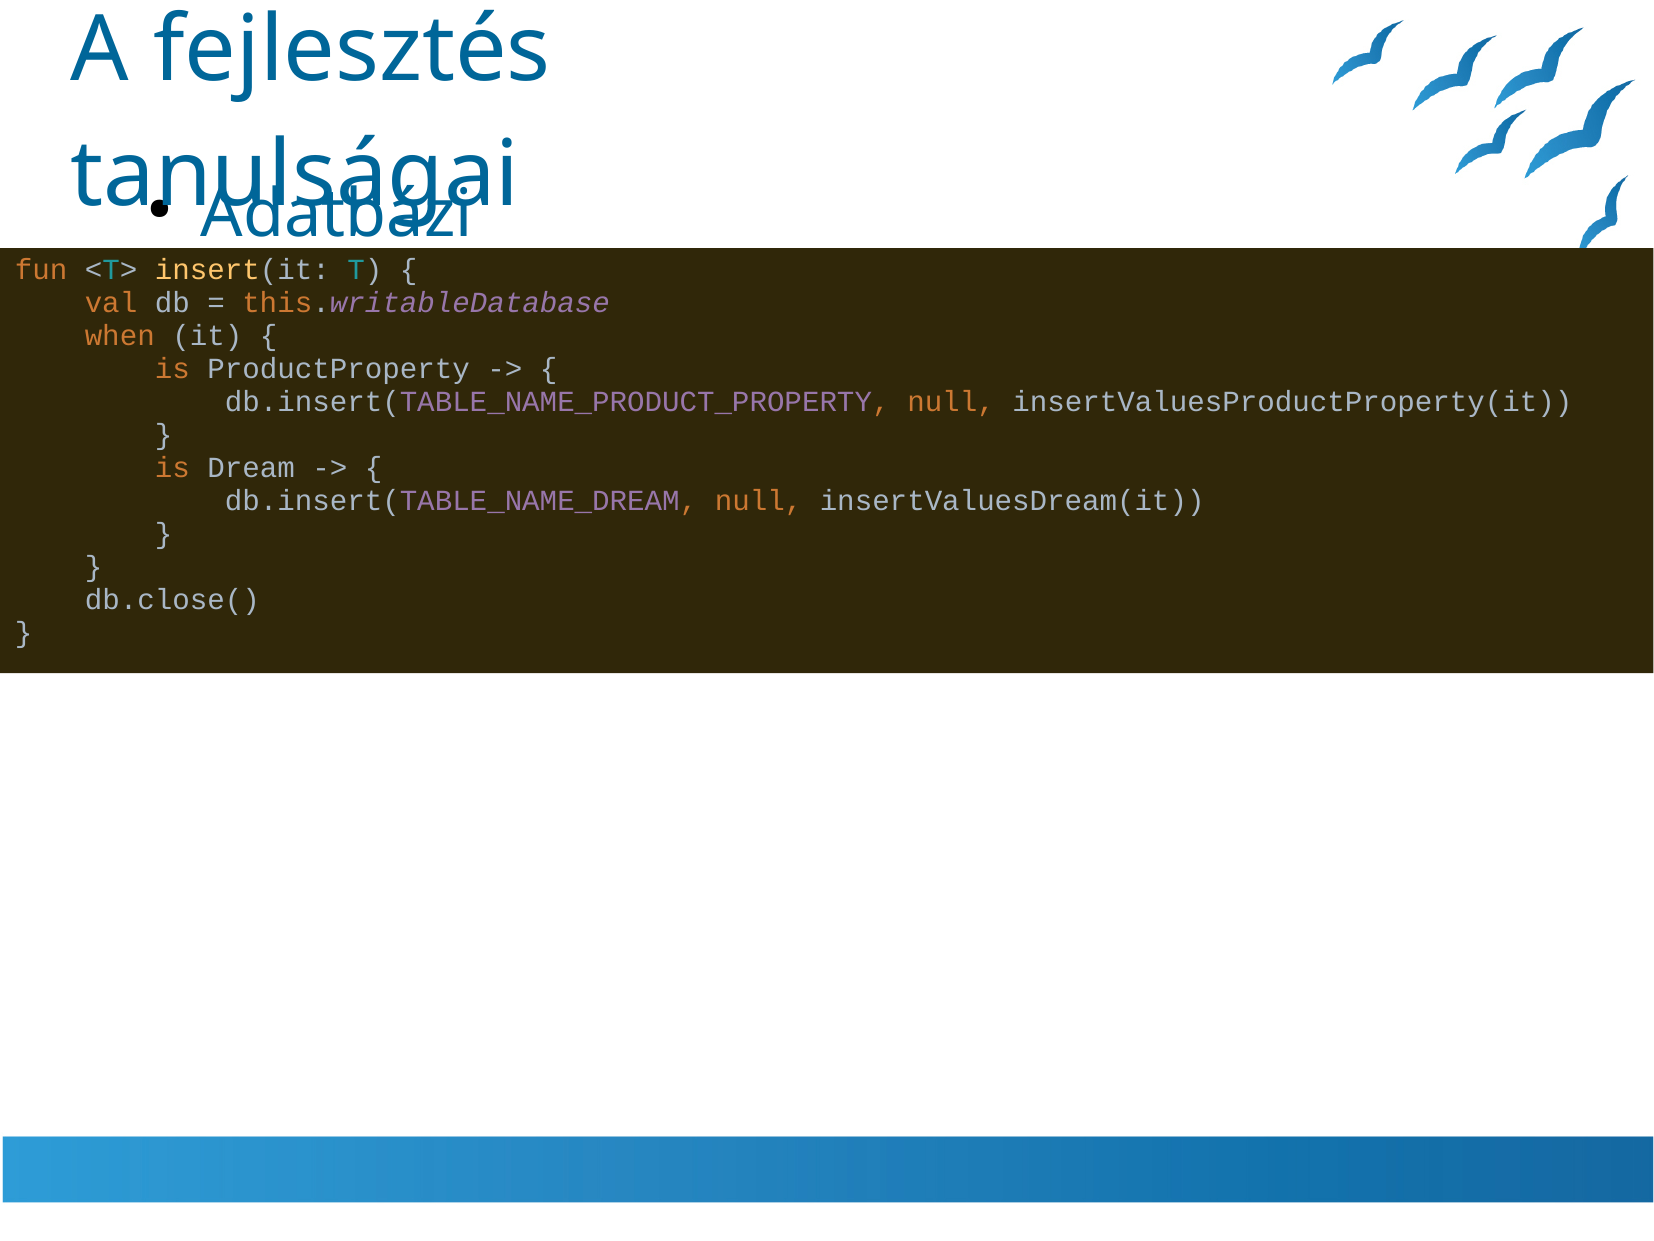

A fejlesztés tanulságai
# Adatbázis
fun <T> insert(it: T) {
 val db = this.writableDatabase
 when (it) {
 is ProductProperty -> {
 db.insert(TABLE_NAME_PRODUCT_PROPERTY, null, insertValuesProductProperty(it))
 }
 is Dream -> {
 db.insert(TABLE_NAME_DREAM, null, insertValuesDream(it))
 }
 }
 db.close()
}